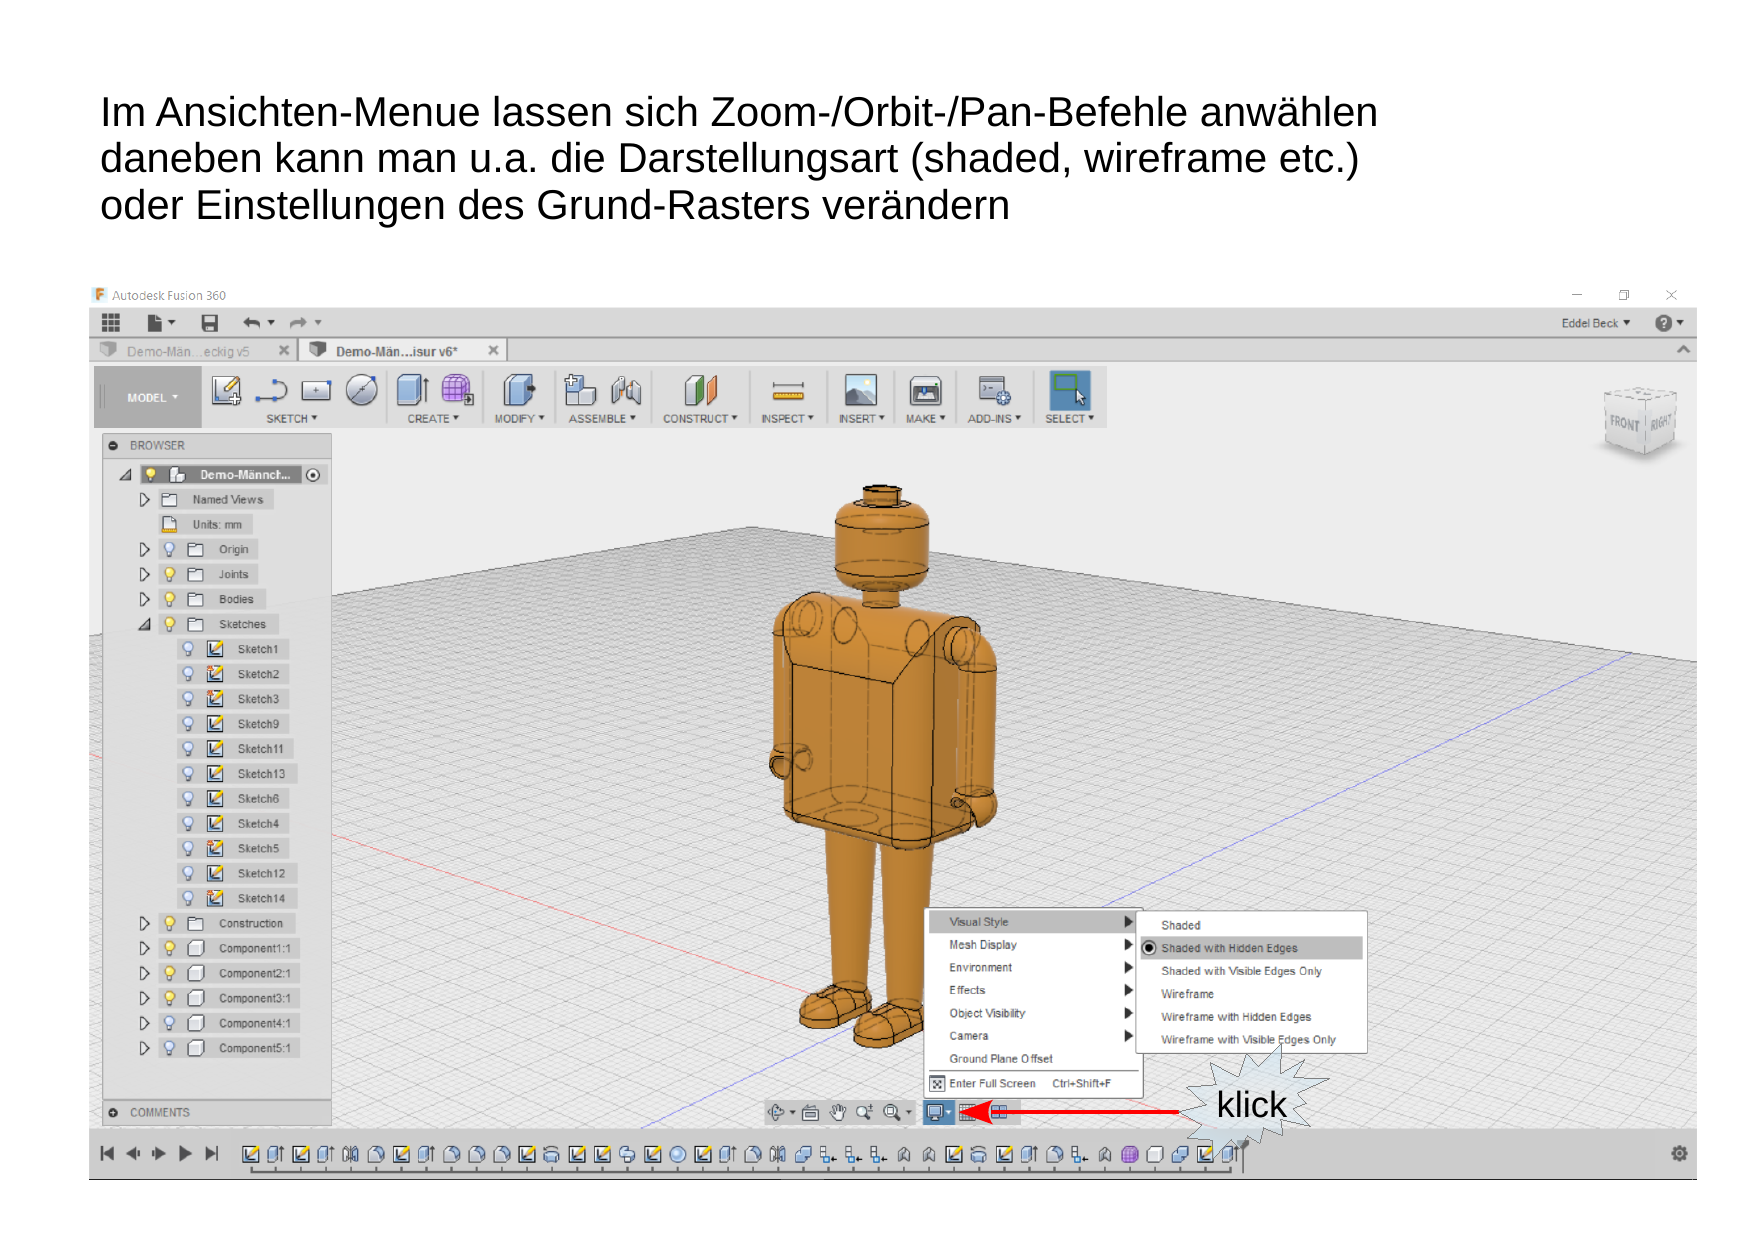

# Im Ansichten-Menue lassen sich Zoom-/Orbit-/Pan-Befehle anwählen daneben kann man u.a. die Darstellungsart (shaded, wireframe etc.) oder Einstellungen des Grund-Rasters verändern
klick